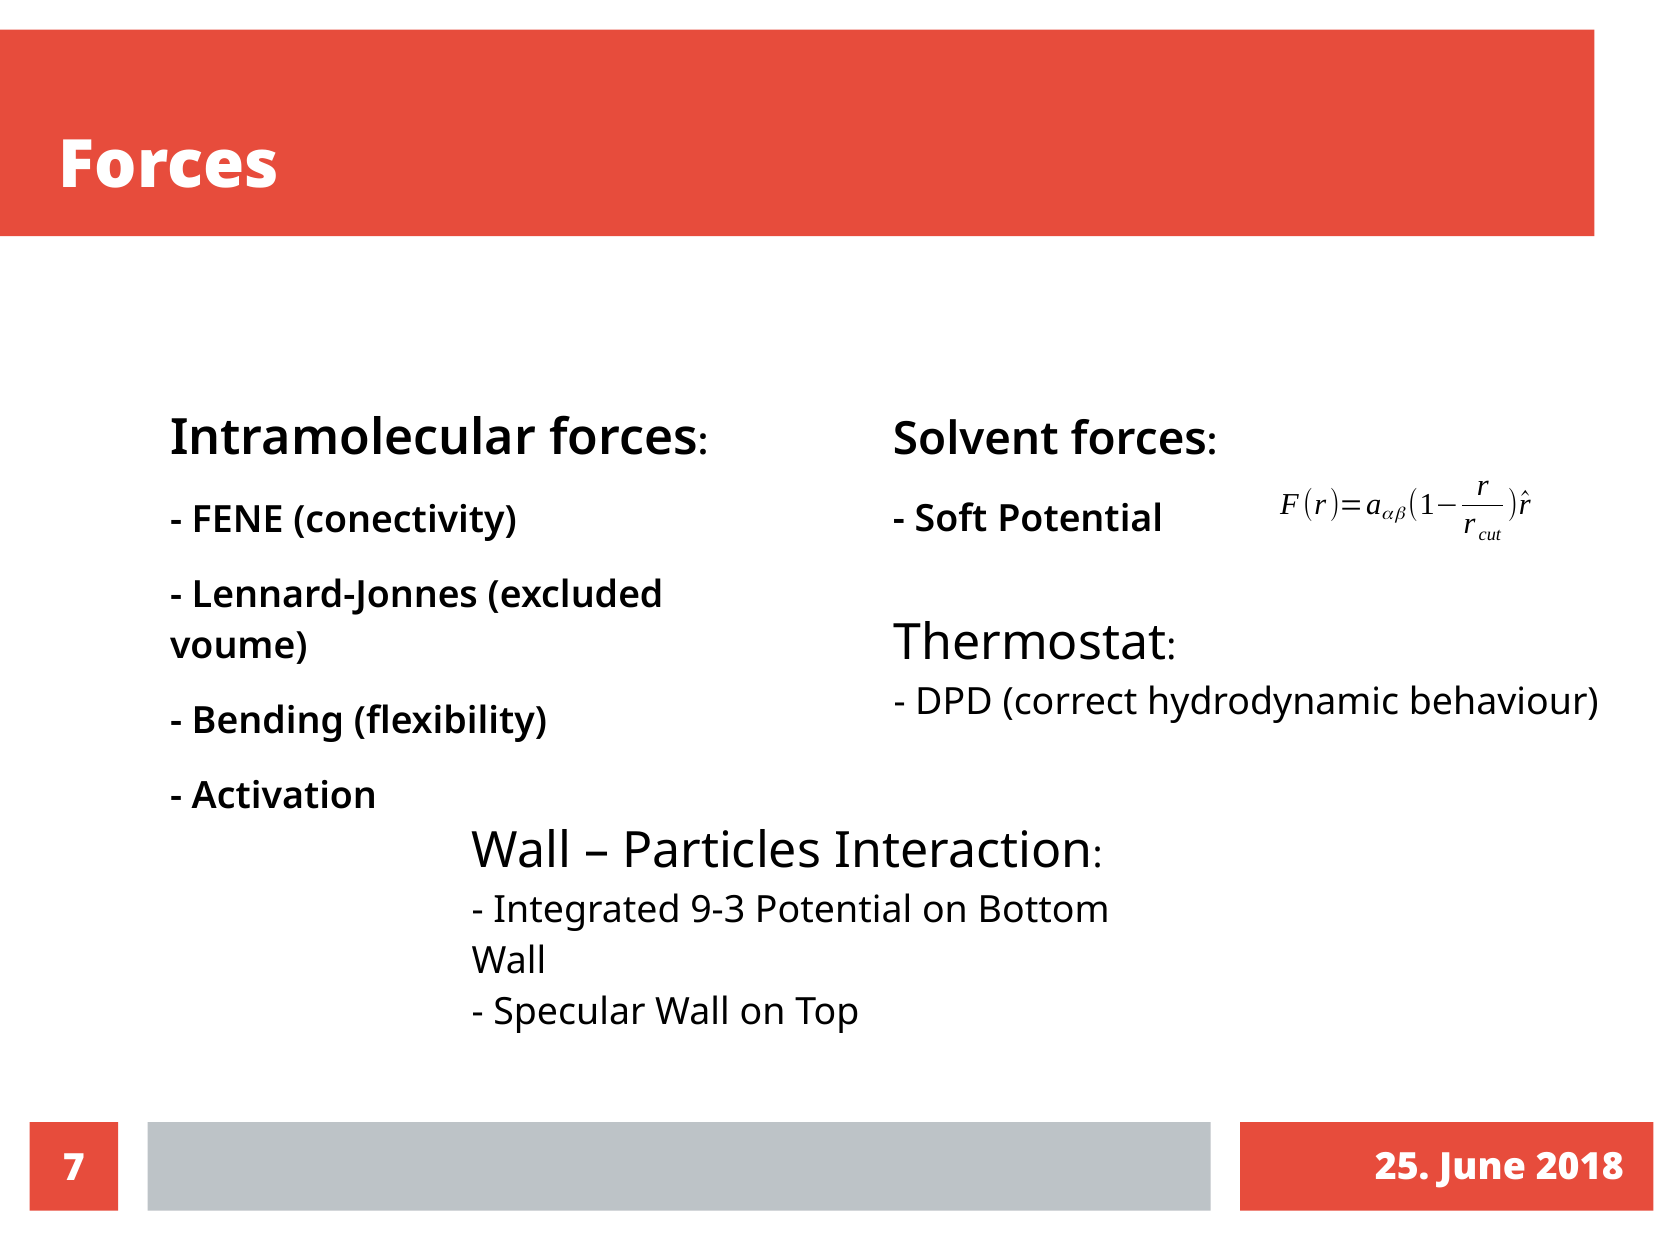

# Forces
Intramolecular forces:
- FENE (conectivity)
- Lennard-Jonnes (excluded voume)
- Bending (flexibility)
- Activation
Solvent forces:
- Soft Potential
Thermostat:
- DPD (correct hydrodynamic behaviour)
Wall – Particles Interaction:
- Integrated 9-3 Potential on Bottom Wall
- Specular Wall on Top
7
25. June 2018